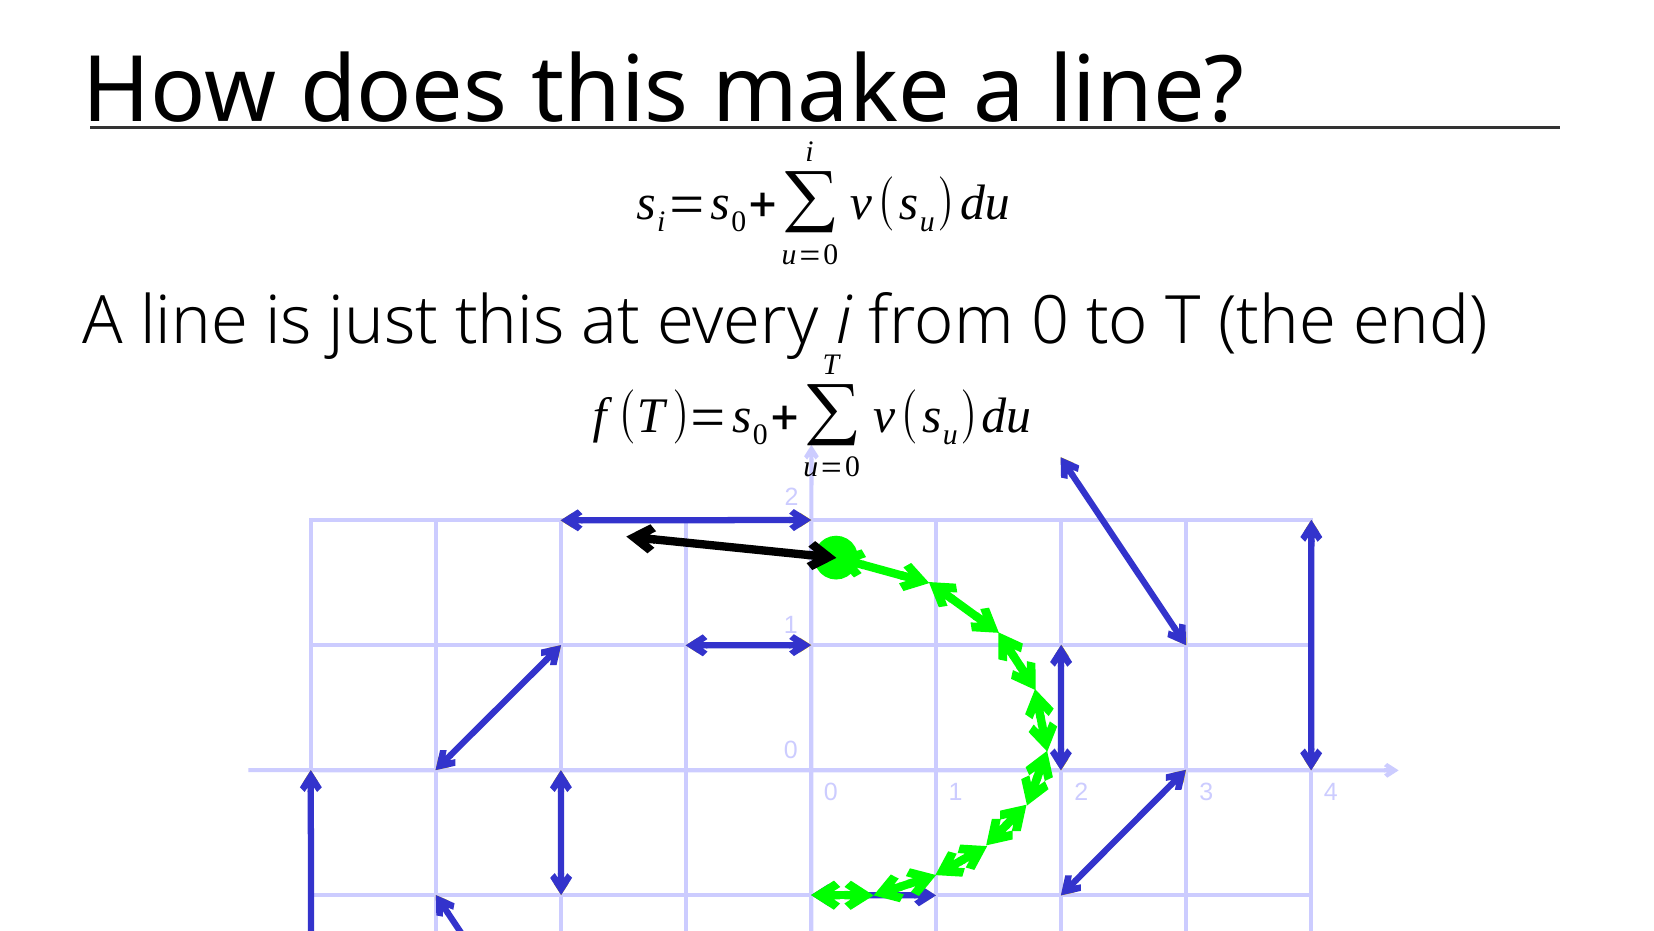

# How does this make a line?
A line is just this at every i from 0 to T (the end)
2
1
0
0
1
2
3
4